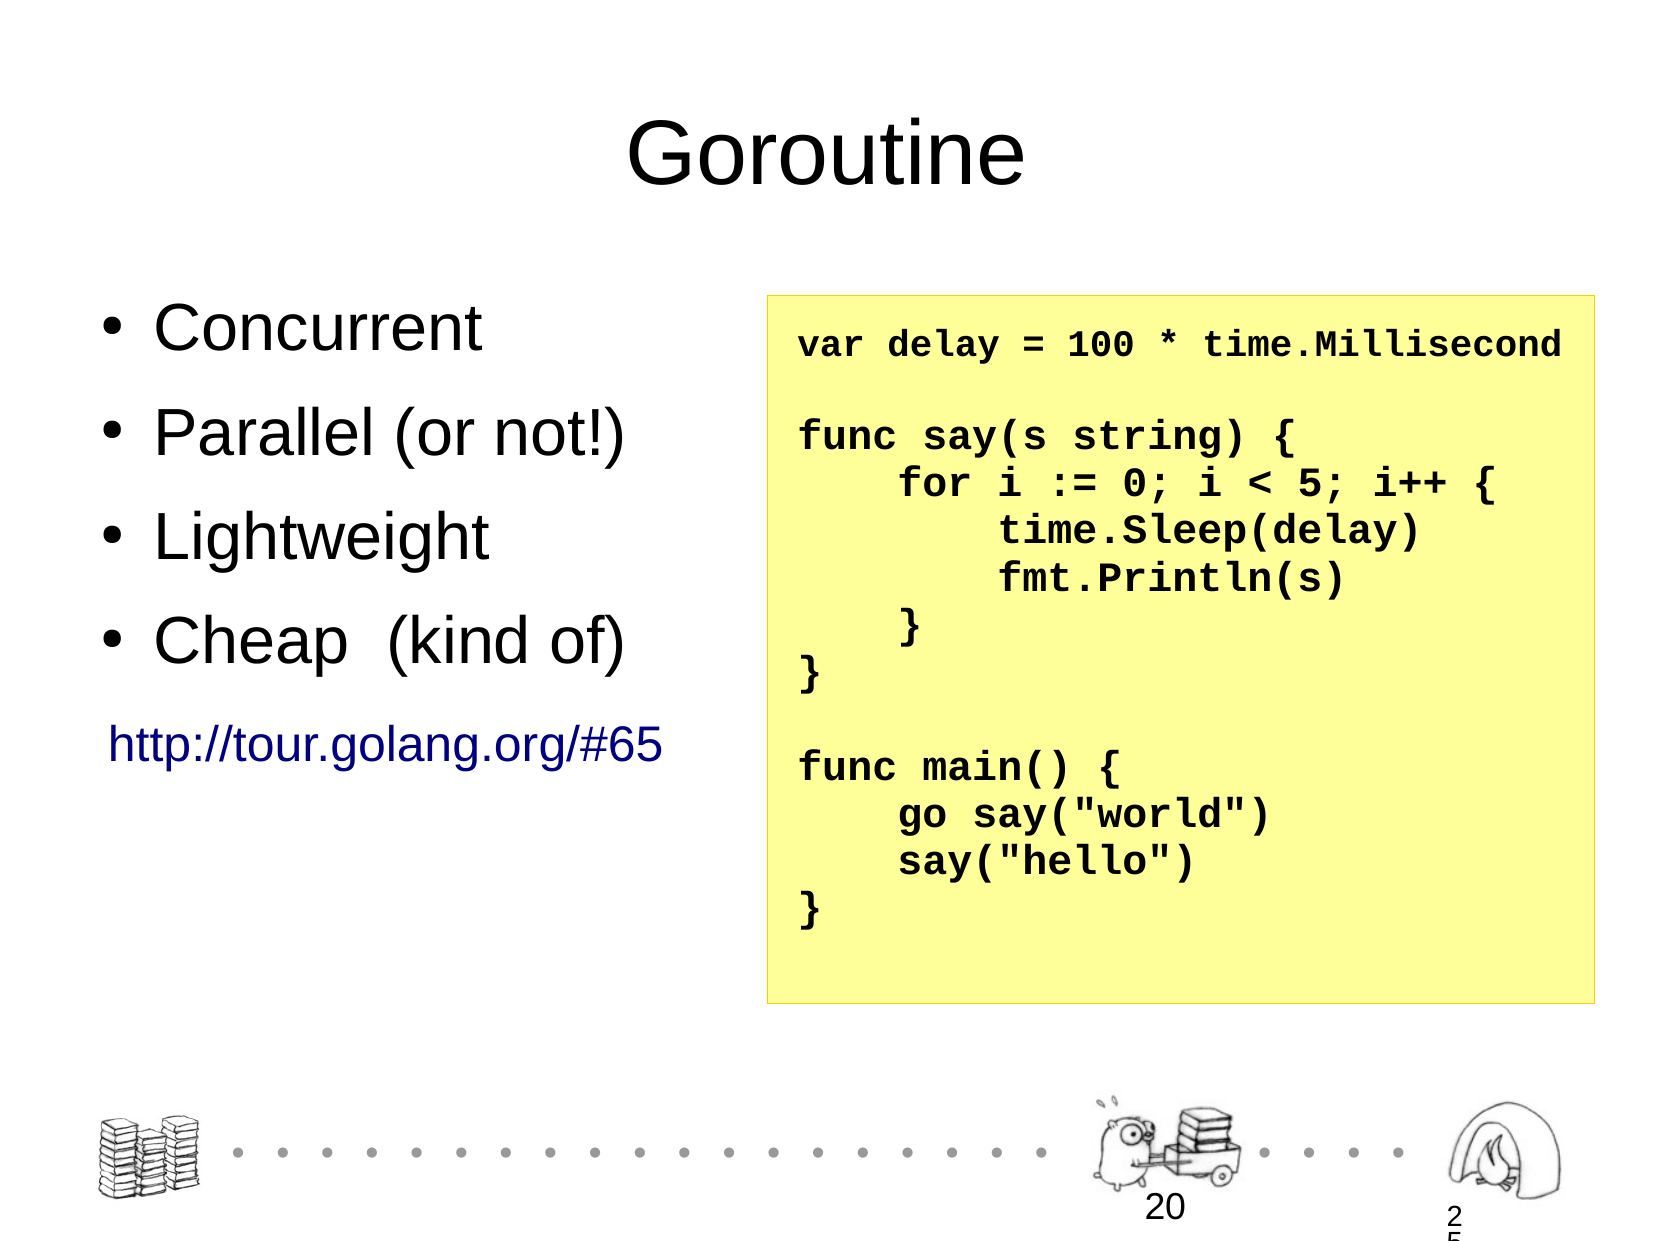

# Goroutine
Concurrent
Parallel (or not!)
Lightweight
Cheap (kind of)
var delay = 100 * time.Millisecond
func say(s string) {
 for i := 0; i < 5; i++ {
 time.Sleep(delay)
 fmt.Println(s)
 }
}
func main() {
 go say("world")
 say("hello")
}
http://tour.golang.org/#65